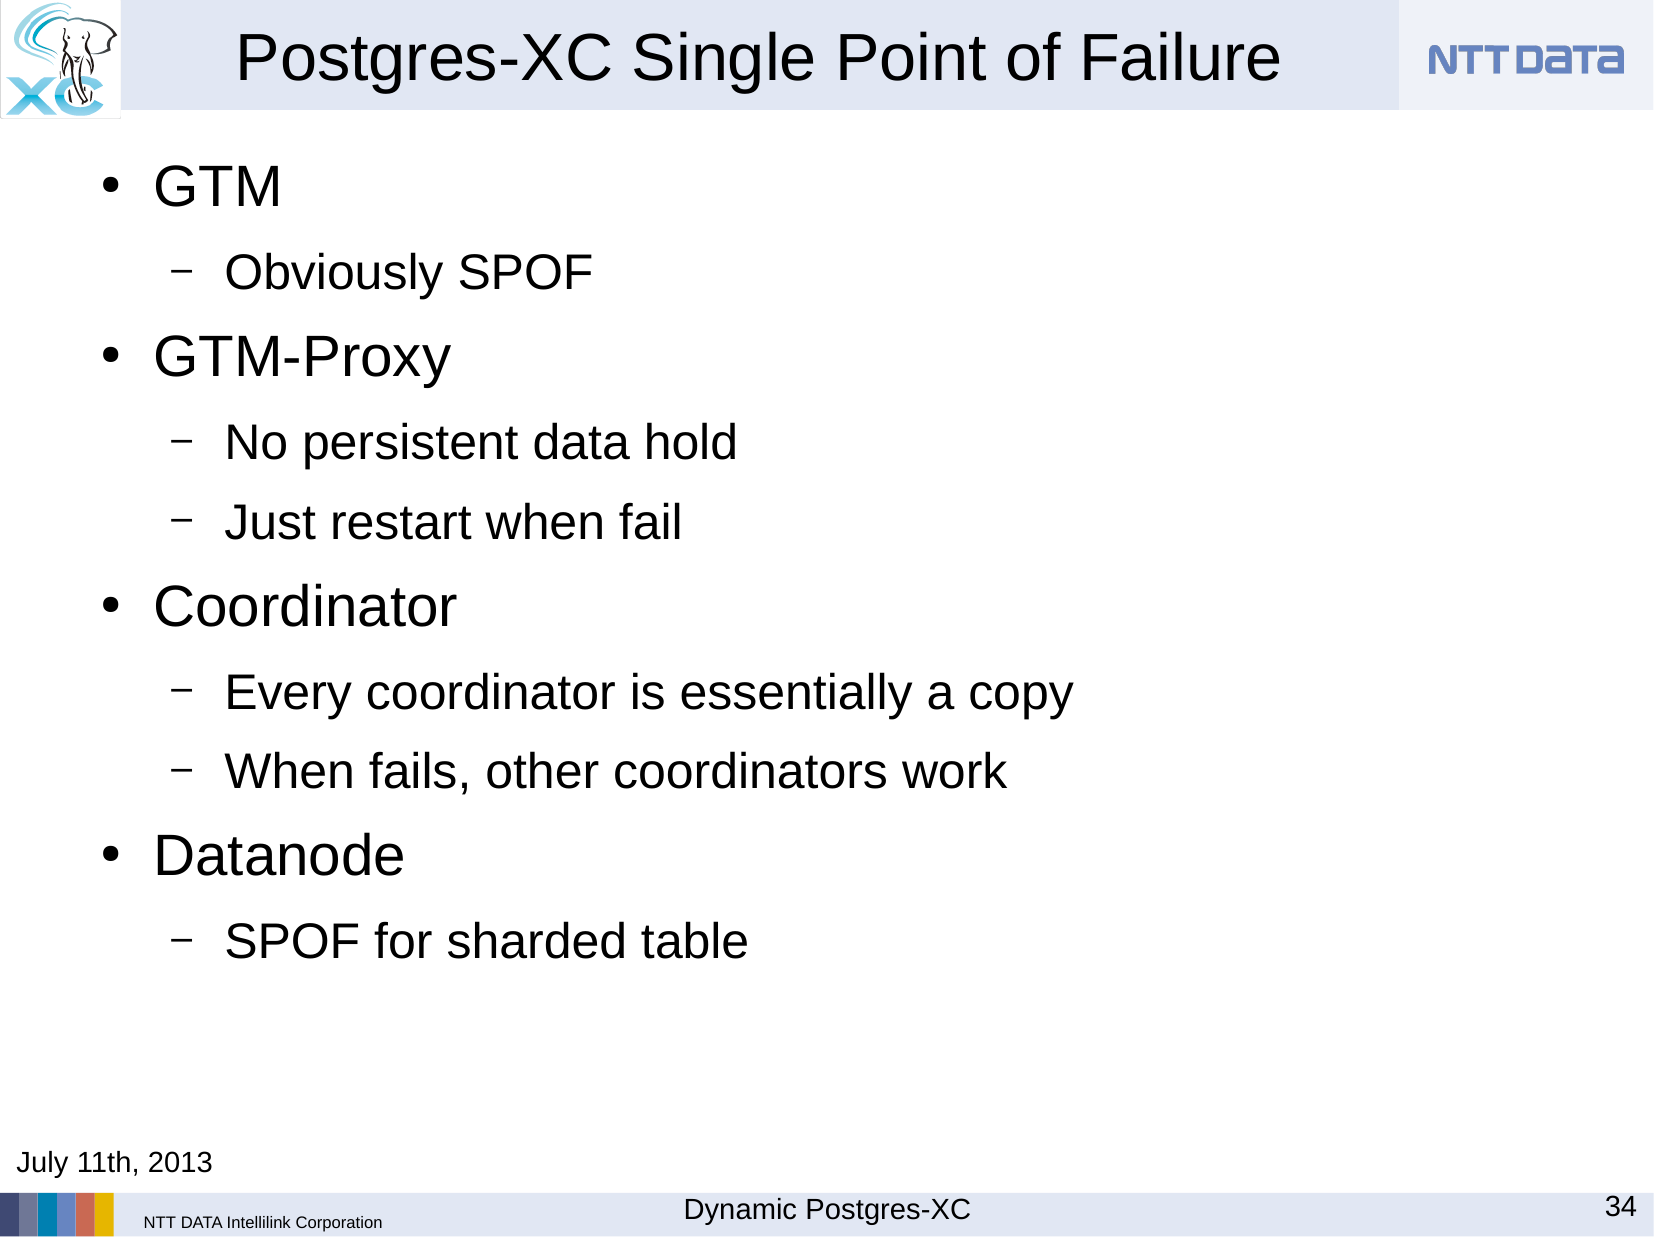

# Postgres-XC Single Point of Failure
GTM
Obviously SPOF
GTM-Proxy
No persistent data hold
Just restart when fail
Coordinator
Every coordinator is essentially a copy
When fails, other coordinators work
Datanode
SPOF for sharded table
July 11th, 2013
34
Dynamic Postgres-XC